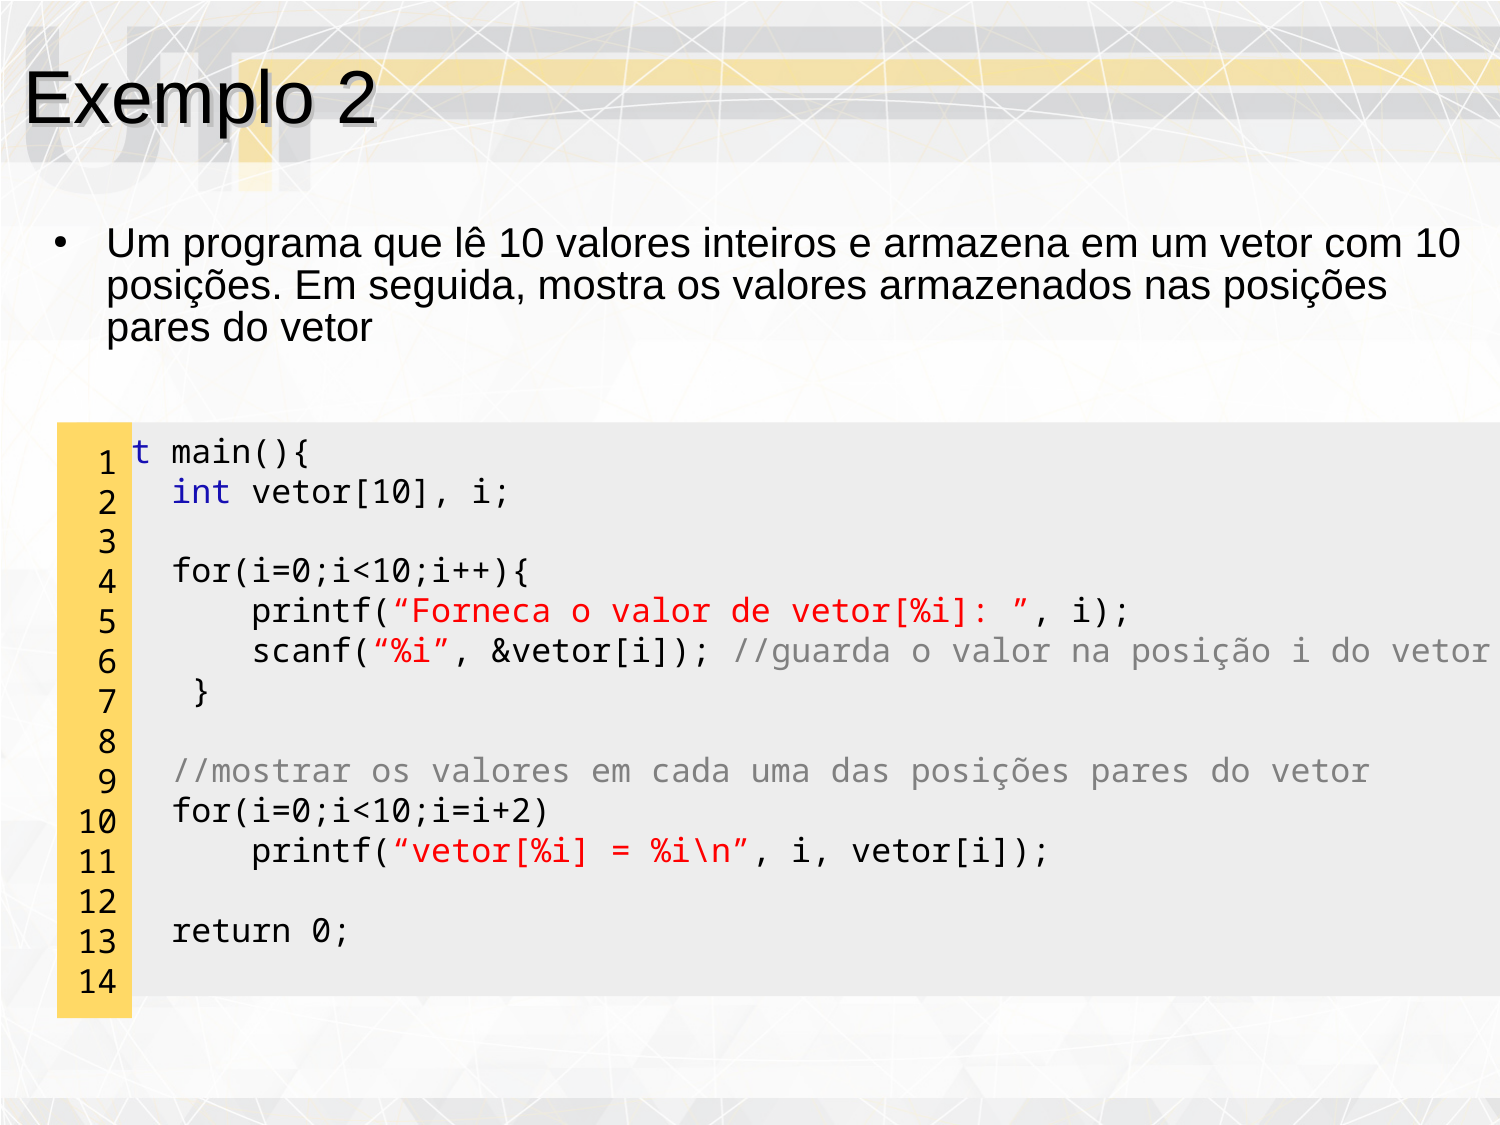

# Exemplo 2
Um programa que lê 10 valores inteiros e armazena em um vetor com 10 posições. Em seguida, mostra os valores armazenados nas posições pares do vetor
1
2
3
4
5
6
7
8
9
10
11
12
13
14
int main(){
 int vetor[10], i;
 for(i=0;i<10;i++){
 printf(“Forneca o valor de vetor[%i]: ”, i);
 scanf(“%i”, &vetor[i]); //guarda o valor na posição i do vetor
 }
 //mostrar os valores em cada uma das posições pares do vetor
 for(i=0;i<10;i=i+2)
 printf(“vetor[%i] = %i\n”, i, vetor[i]);
 return 0;
}